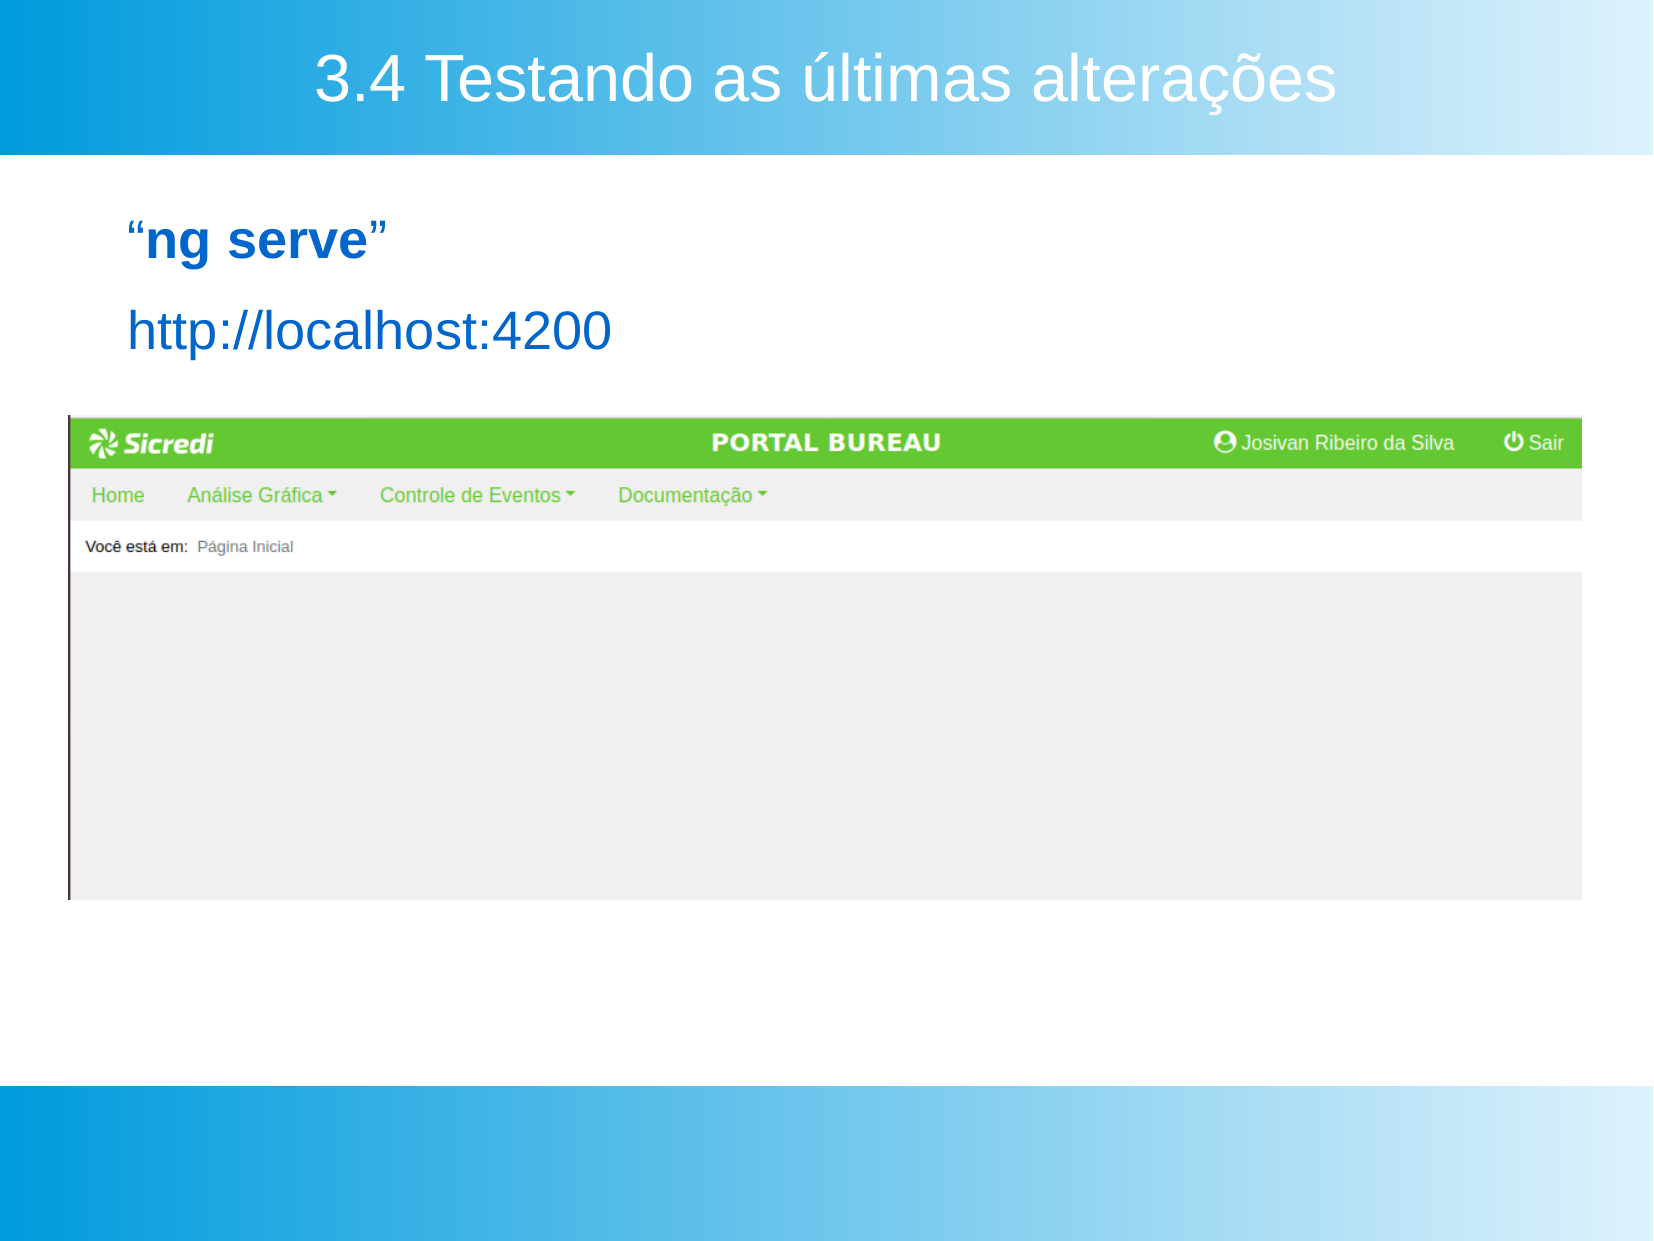

# 3.4 Testando as últimas alterações
“ng serve”
http://localhost:4200